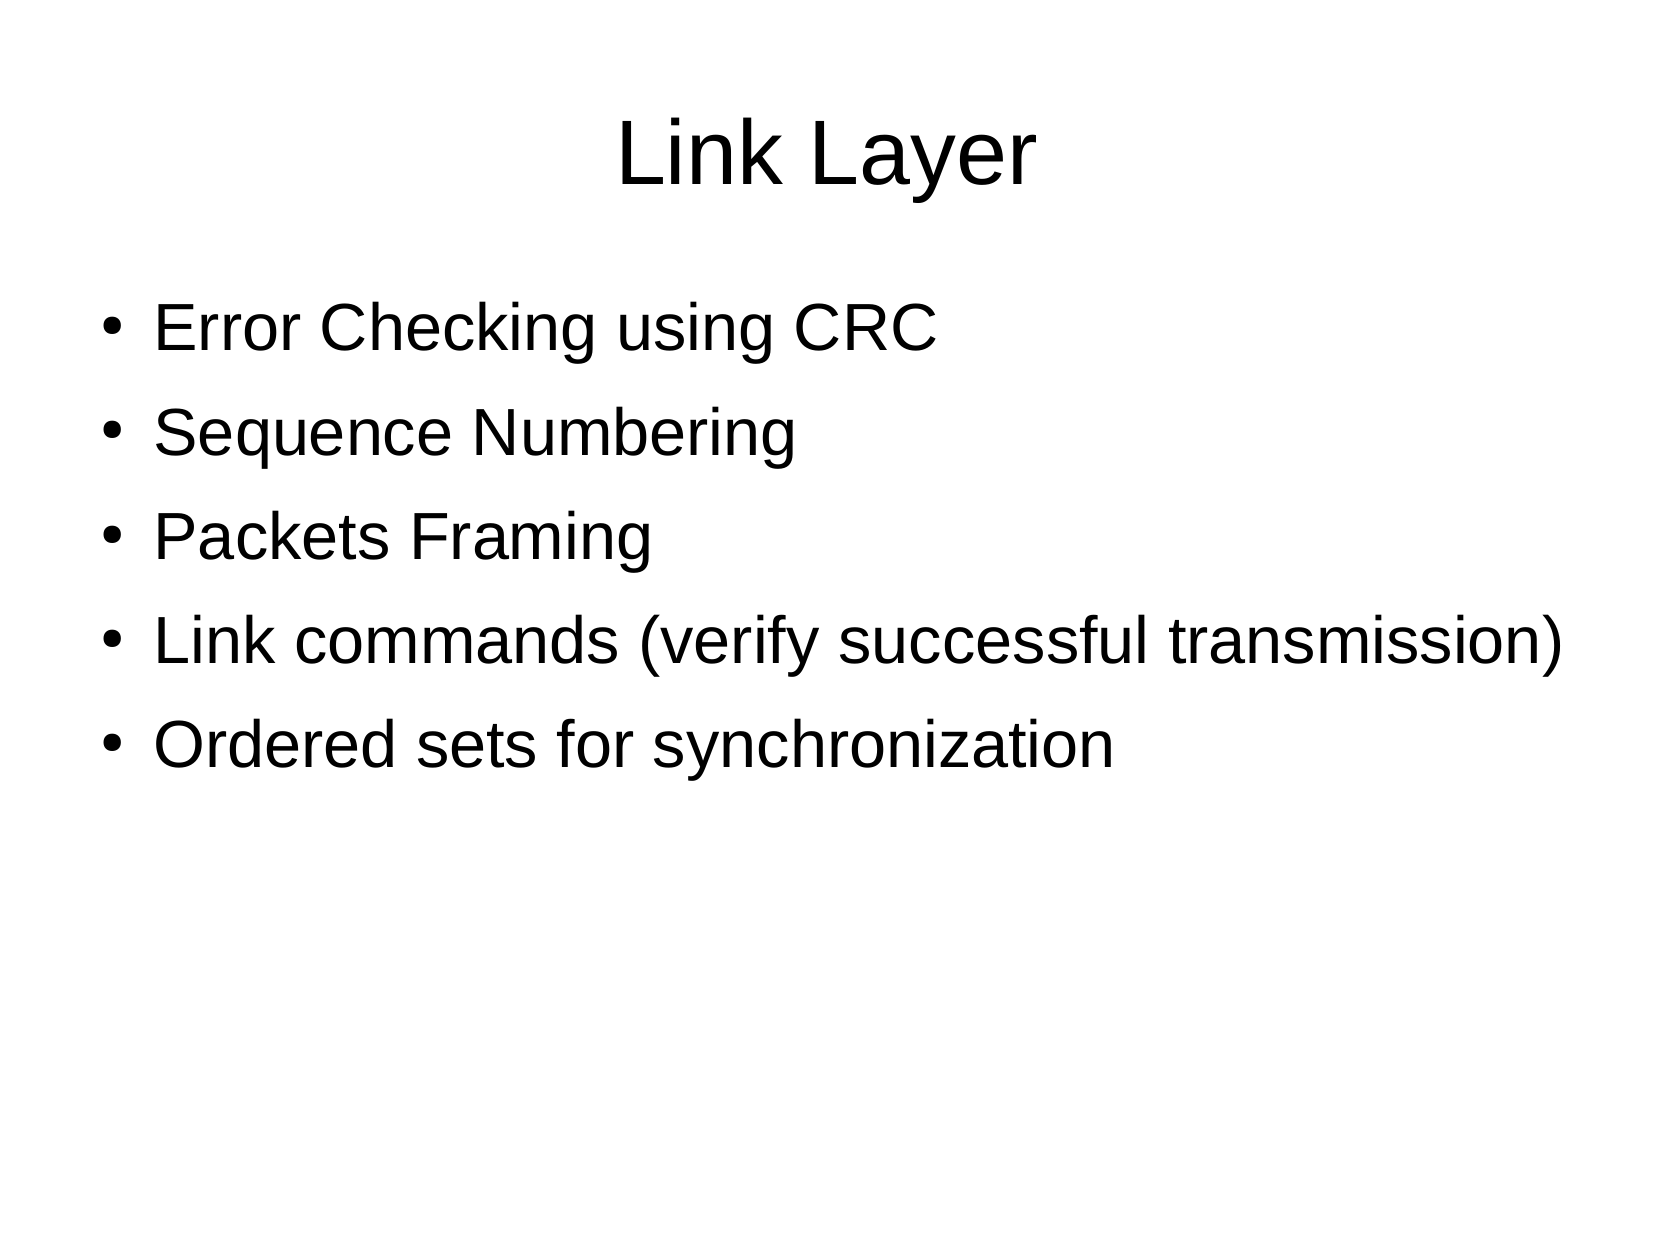

# Link Layer
Error Checking using CRC
Sequence Numbering
Packets Framing
Link commands (verify successful transmission)
Ordered sets for synchronization